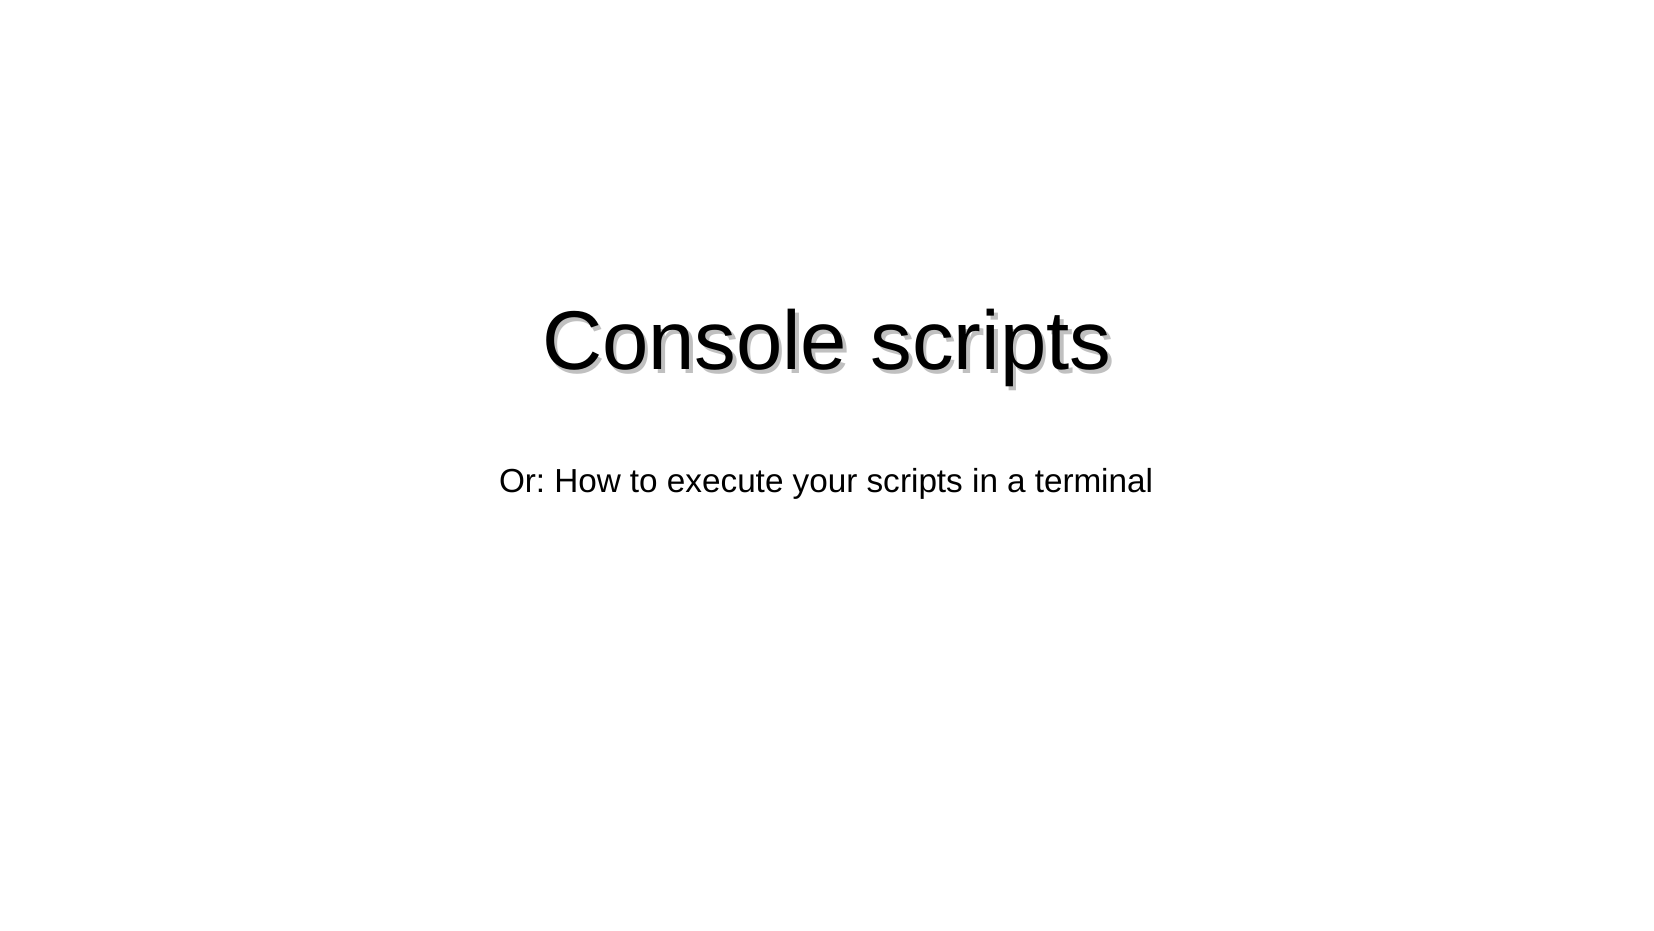

# Console scripts
Or: How to execute your scripts in a terminal